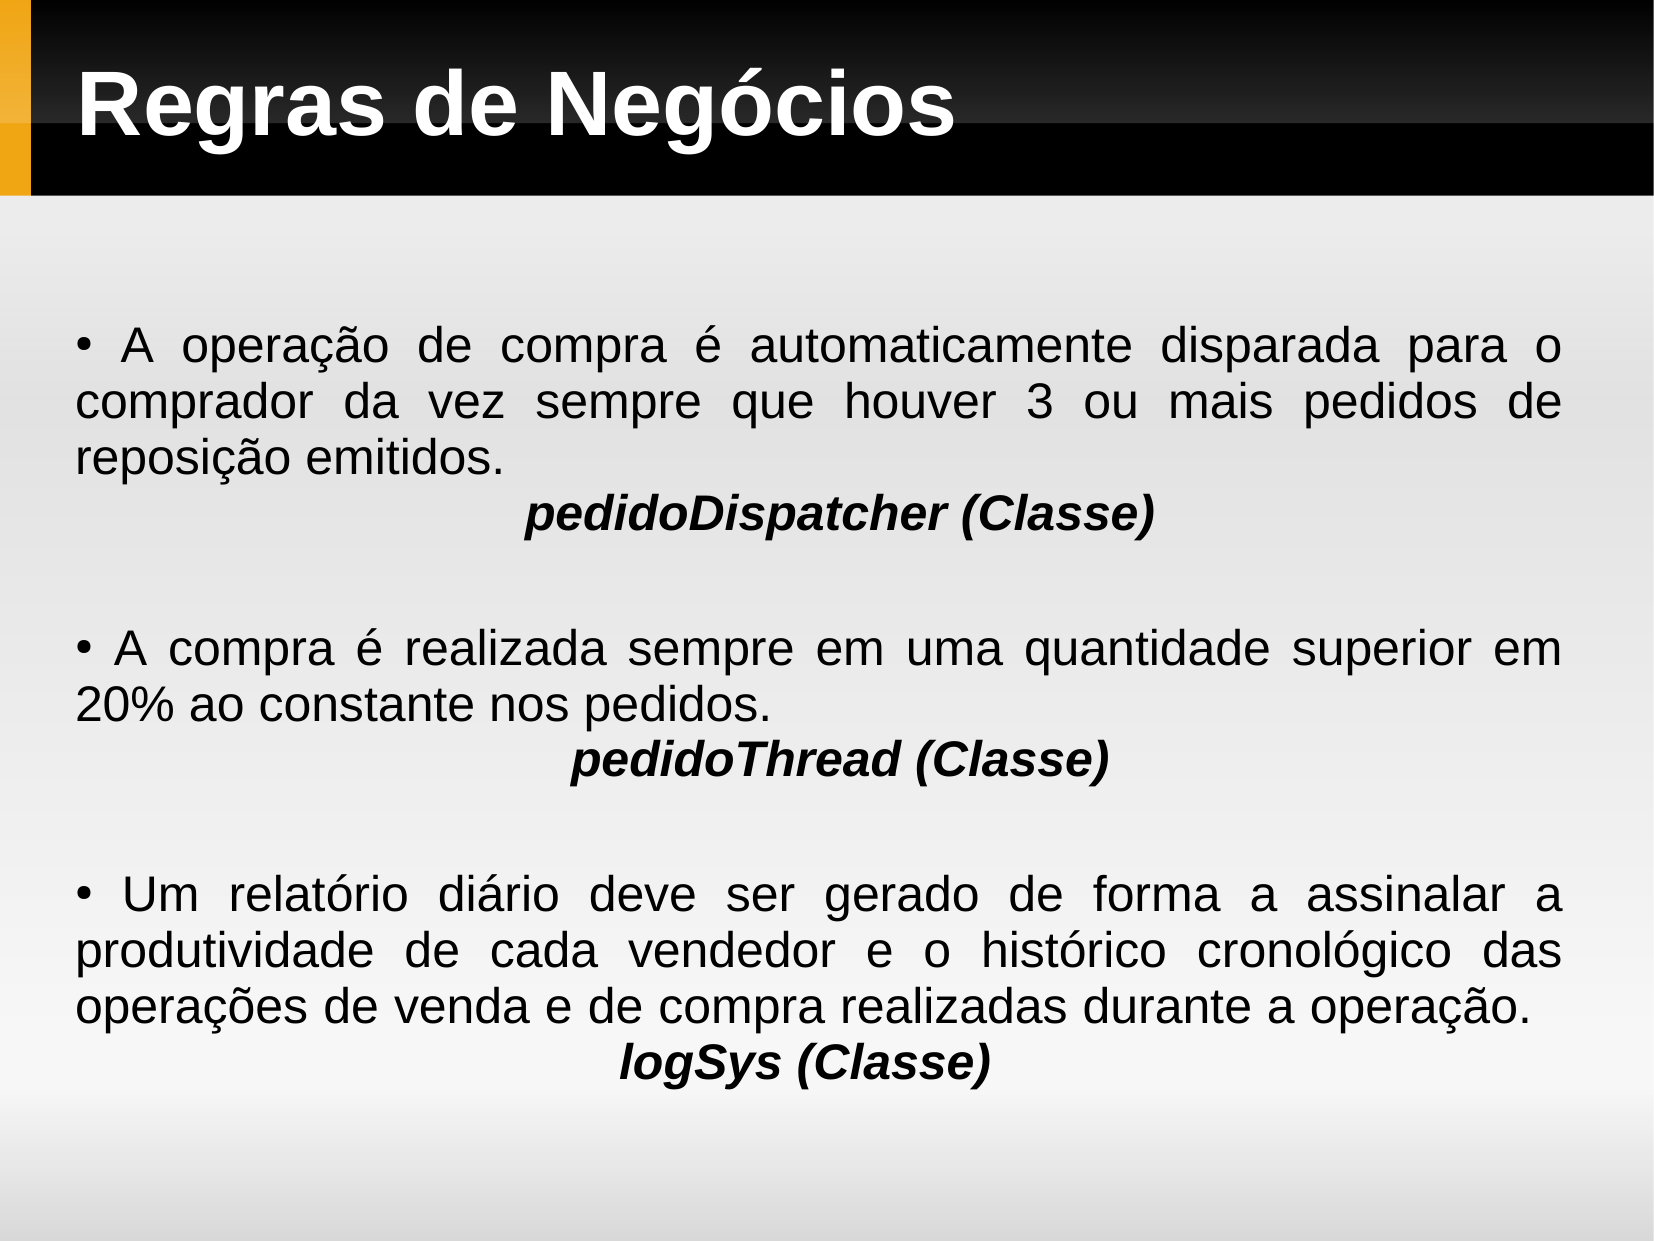

# Regras de Negócios
 A operação de compra é automaticamente disparada para o comprador da vez sempre que houver 3 ou mais pedidos de reposição emitidos. pedidoDispatcher (Classe)
 A compra é realizada sempre em uma quantidade superior em 20% ao constante nos pedidos. pedidoThread (Classe)
 Um relatório diário deve ser gerado de forma a assinalar a produtividade de cada vendedor e o histórico cronológico das operações de venda e de compra realizadas durante a operação. logSys (Classe)